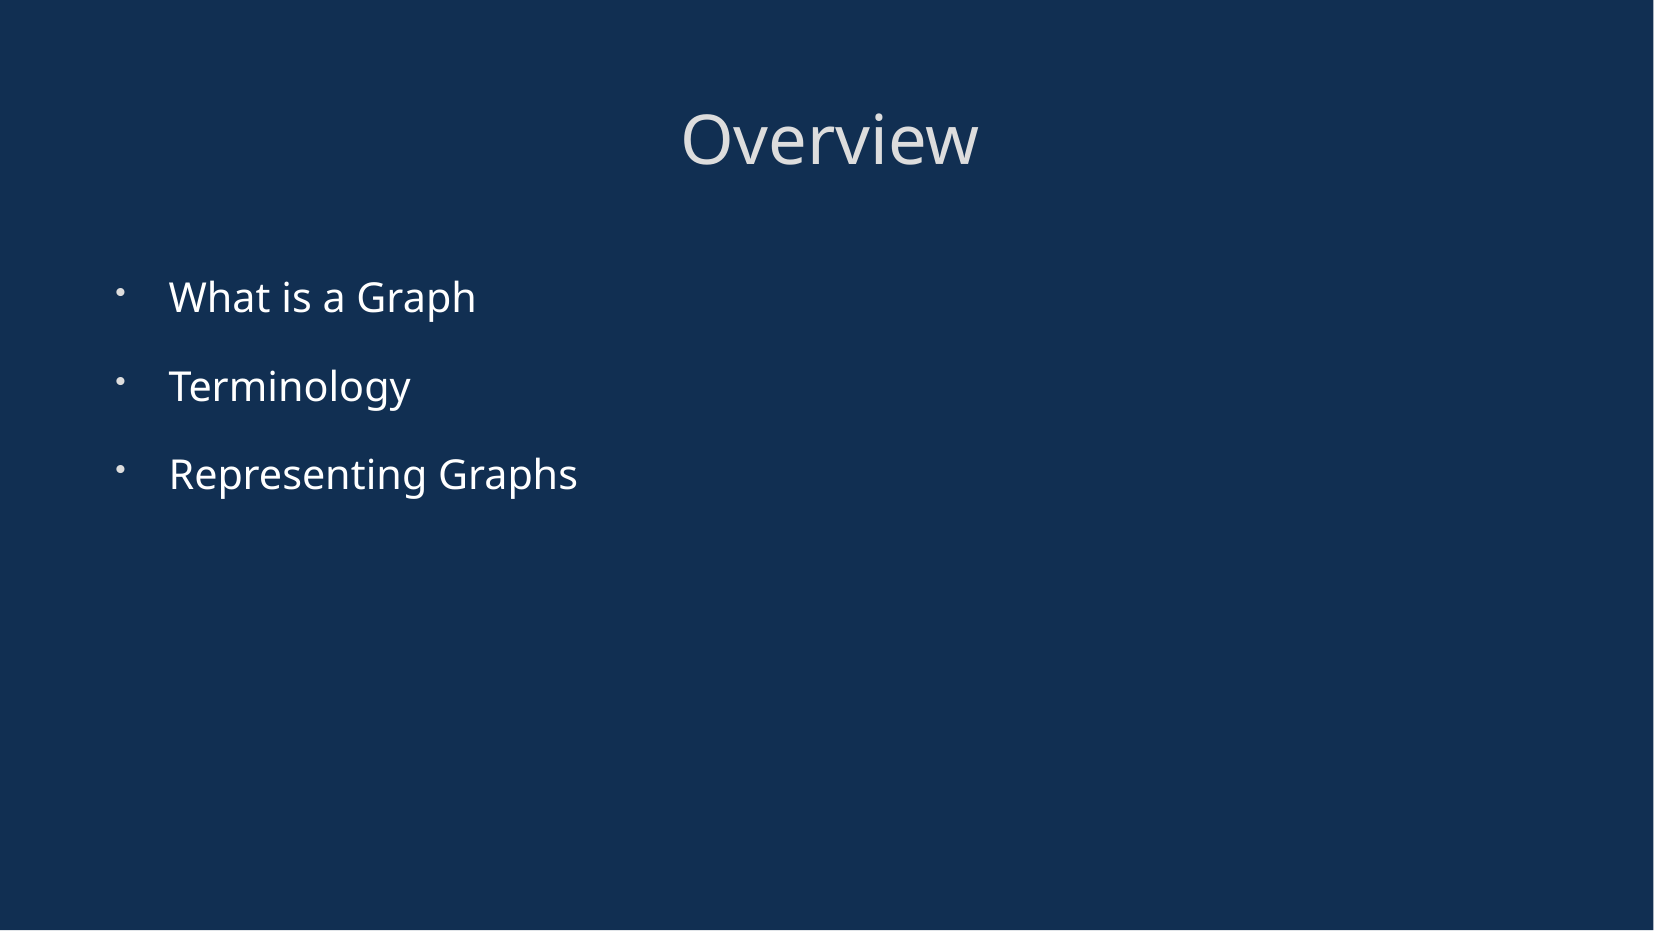

# Overview
What is a Graph
Terminology
Representing Graphs